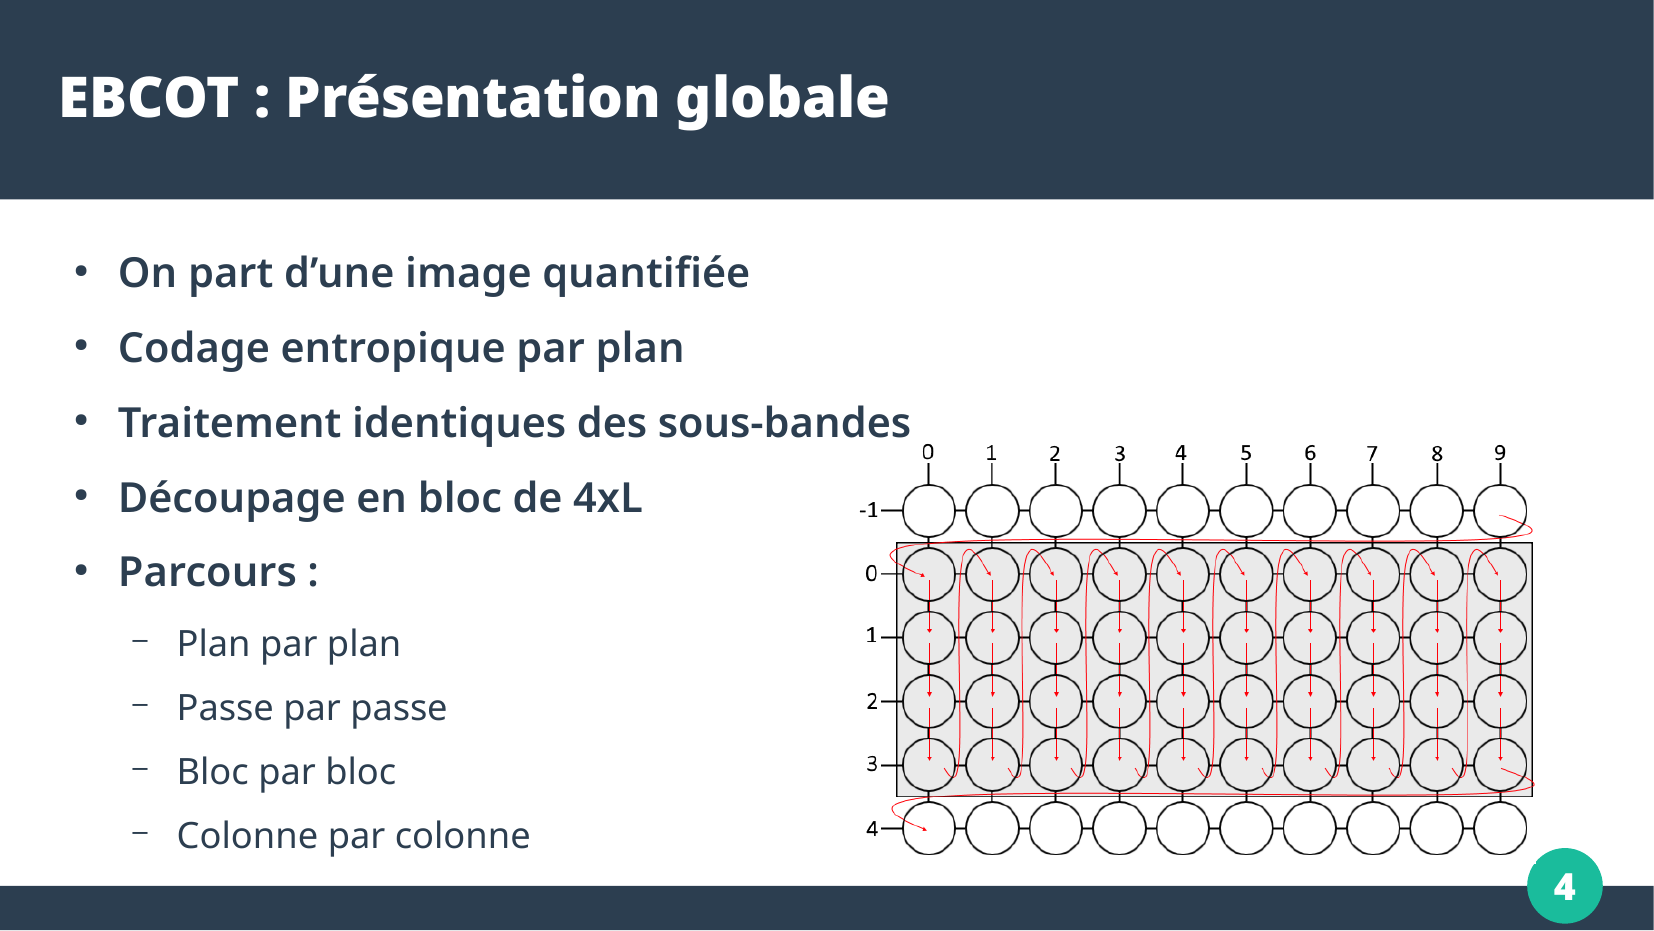

# EBCOT : Présentation globale
On part d’une image quantifiée
Codage entropique par plan
Traitement identiques des sous-bandes
Découpage en bloc de 4xL
Parcours :
Plan par plan
Passe par passe
Bloc par bloc
Colonne par colonne